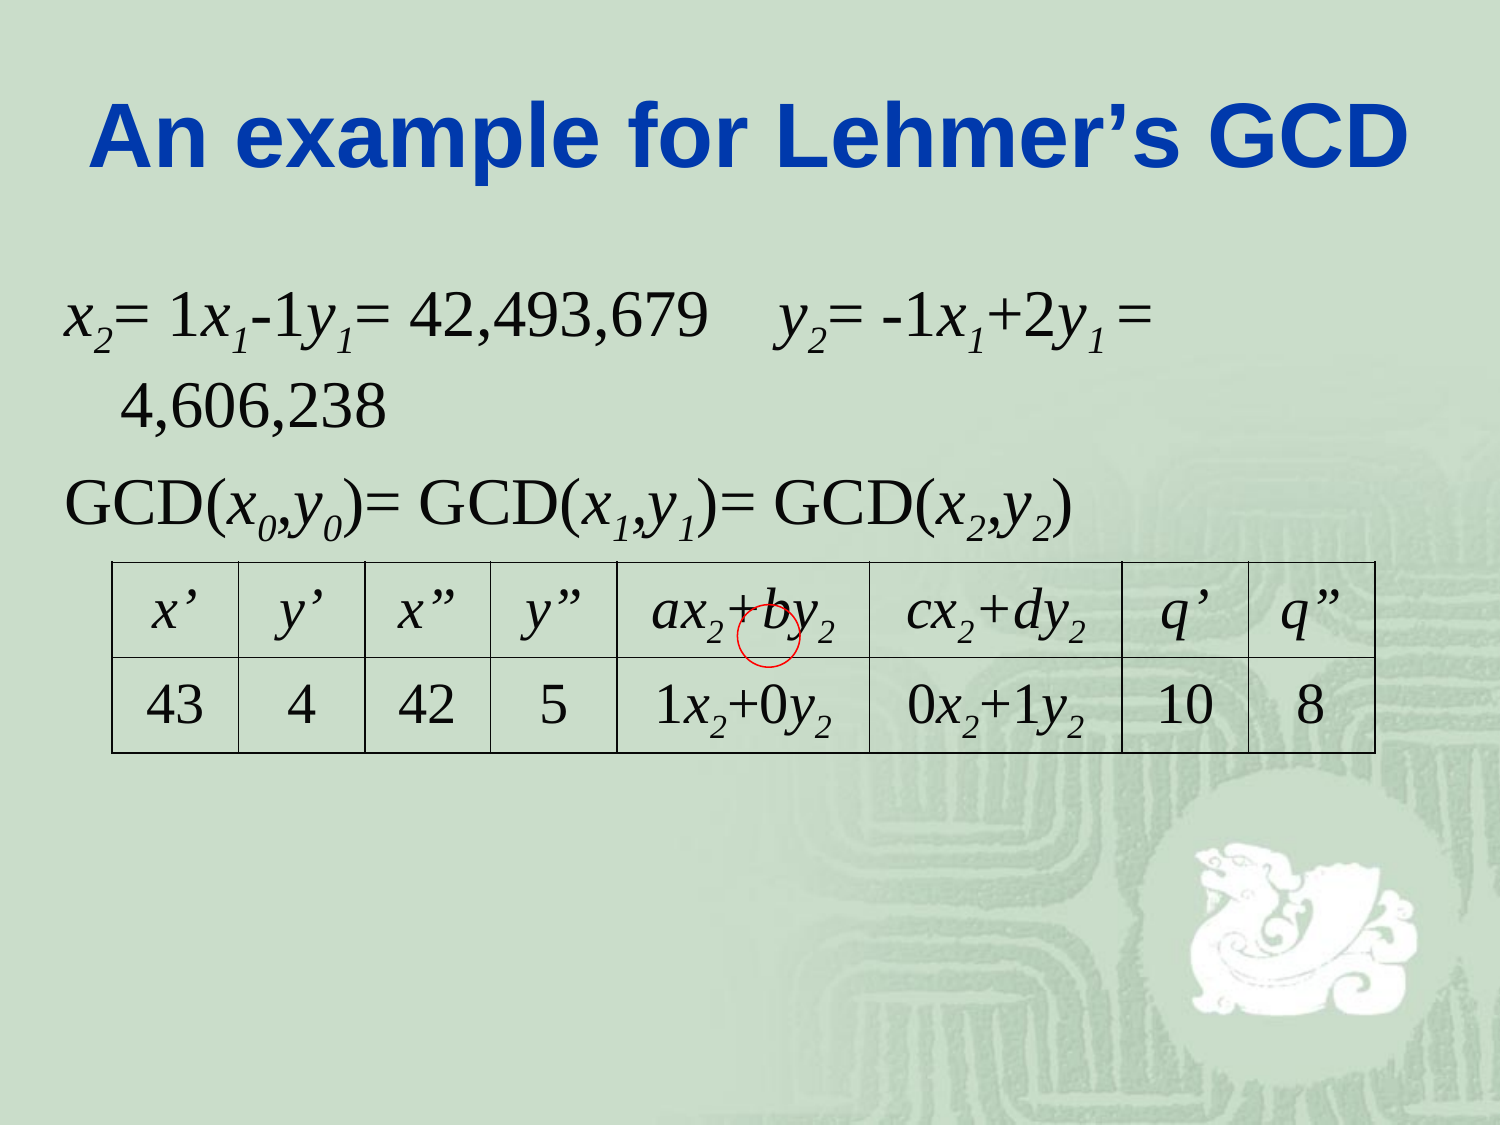

# An example for Lehmer’s GCD
x2= 1x1-1y1= 42,493,679 y2= -1x1+2y1 = 4,606,238
GCD(x0,y0)= GCD(x1,y1)= GCD(x2,y2)
| x’ | y’ | x” | y” | ax2+by2 | cx2+dy2 | q’ | q” |
| --- | --- | --- | --- | --- | --- | --- | --- |
| 43 | 4 | 42 | 5 | 1x2+0y2 | 0x2+1y2 | 10 | 8 |